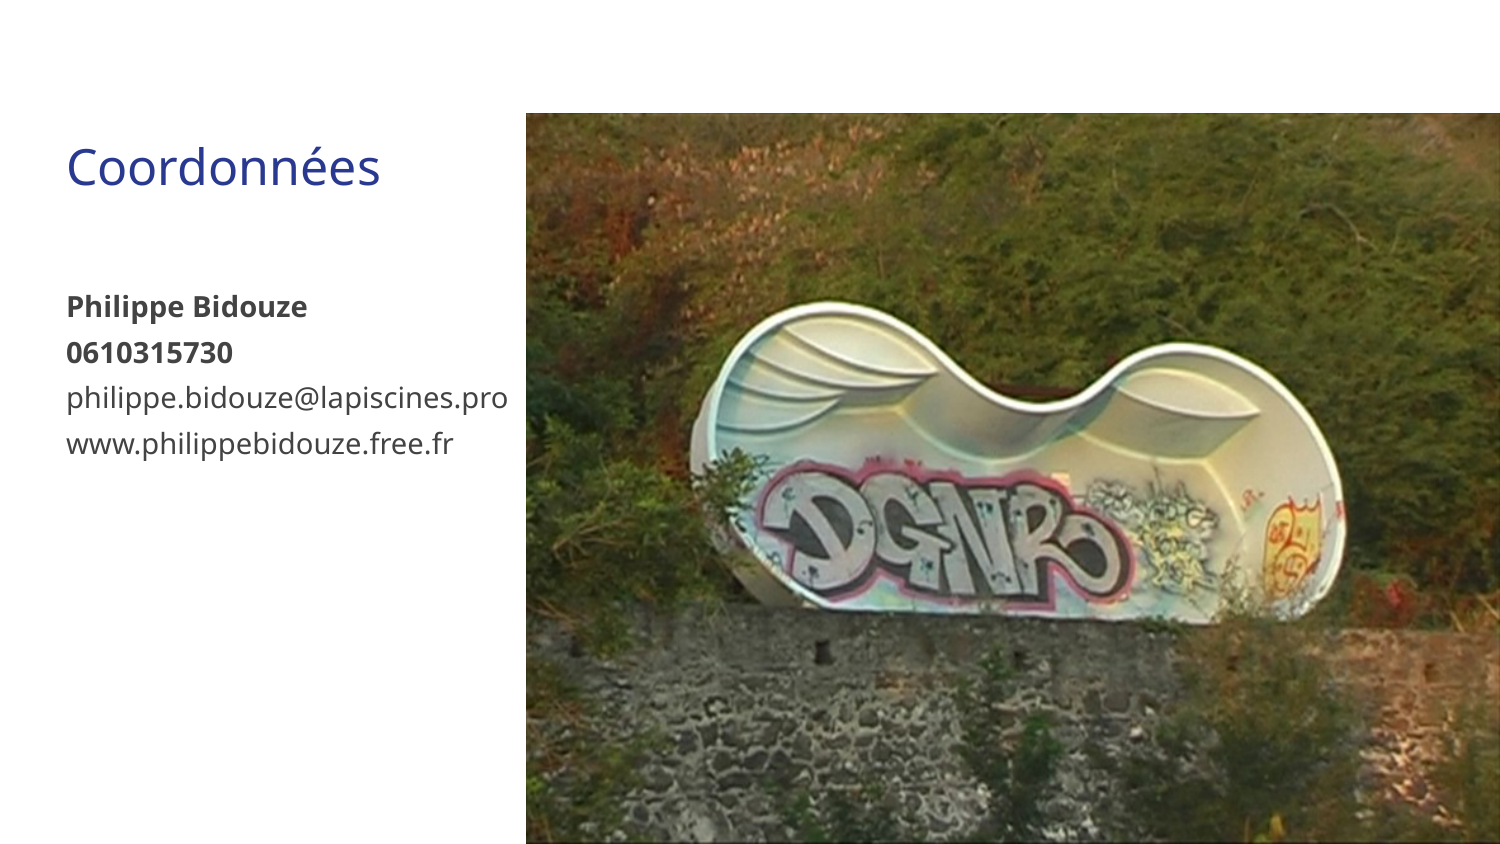

Coordonnées
# Philippe Bidouze
0610315730
philippe.bidouze@lapiscines.pro
www.philippebidouze.free.fr